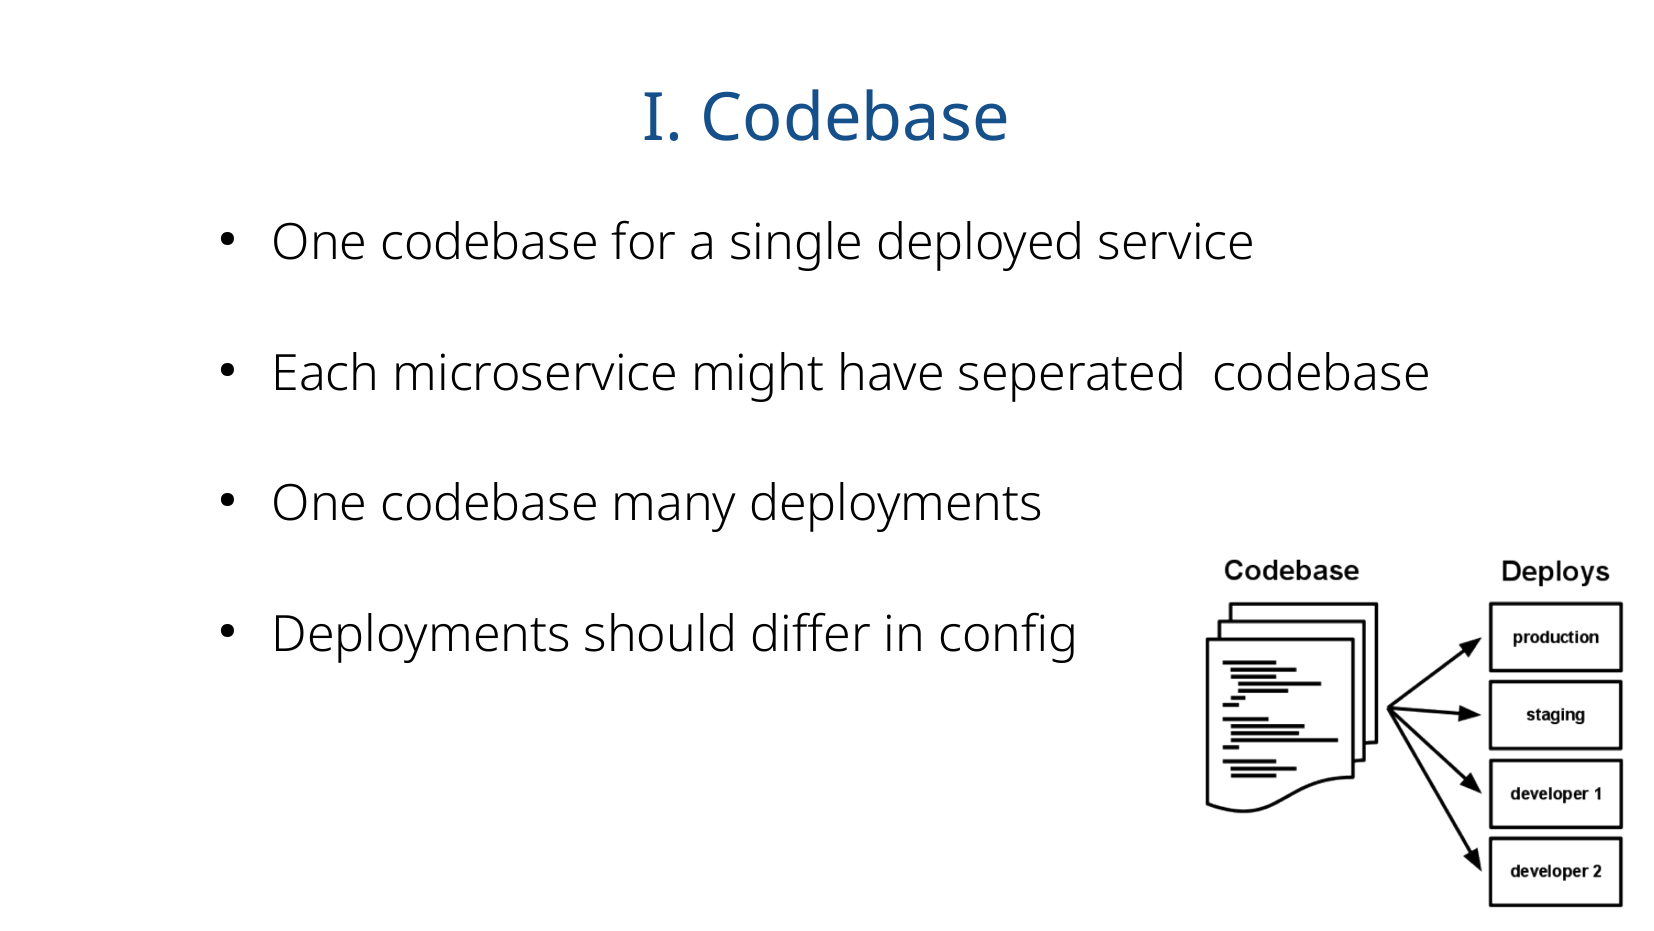

# I. Codebase
One codebase for a single deployed service
Each microservice might have seperated codebase
One codebase many deployments
Deployments should differ in config